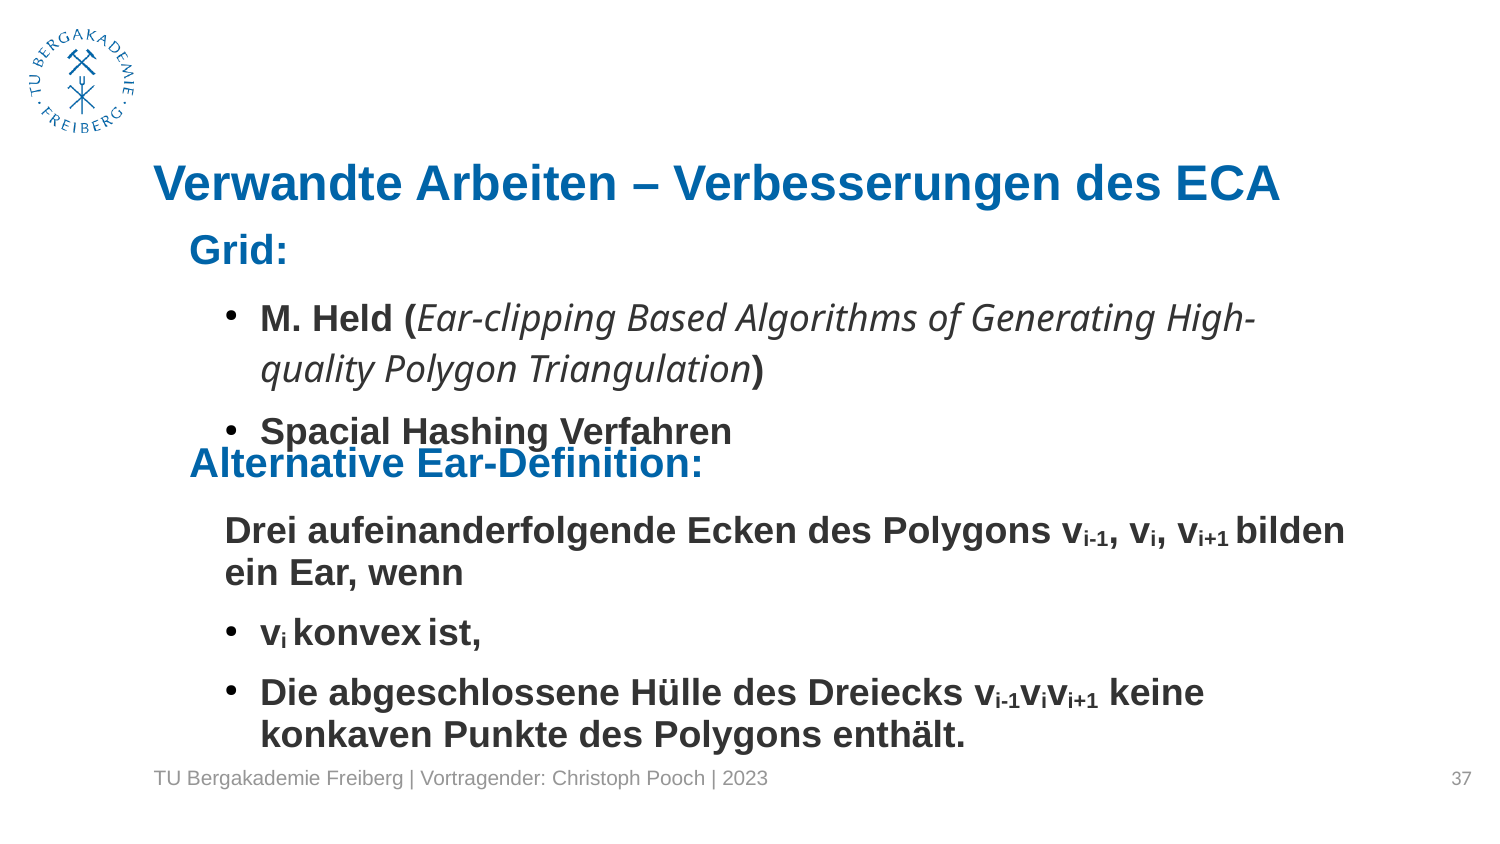

# Verwandte Arbeiten – Verbesserungen des ECA
Grid:
M. Held (Ear-clipping Based Algorithms of Generating High-quality Polygon Triangulation)
Spacial Hashing Verfahren
Alternative Ear-Definition:
Drei aufeinanderfolgende Ecken des Polygons vi-1, vi, vi+1 bilden ein Ear, wenn
vi konvex ist,
Die abgeschlossene Hülle des Dreiecks vi-1vivi+1 keine konkaven Punkte des Polygons enthält.
TU Bergakademie Freiberg | Vortragender: Christoph Pooch | 2023